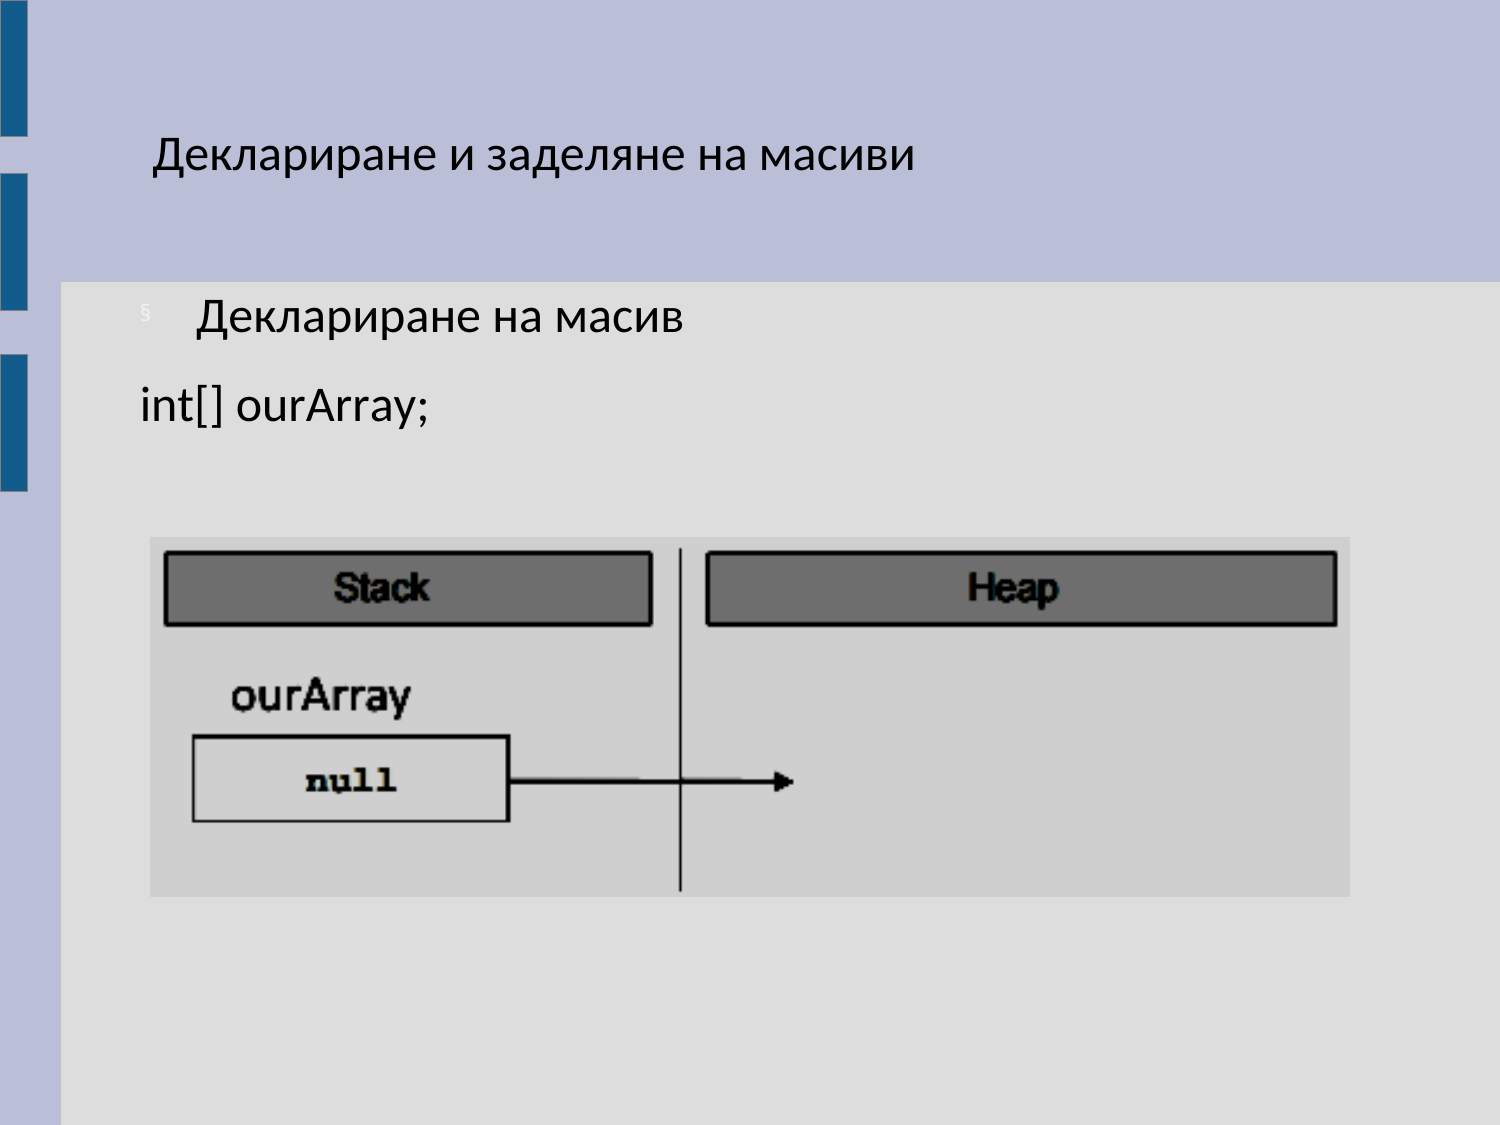

# Деклариране и заделяне на масиви
Деклариране на масив
int[] ourArray;